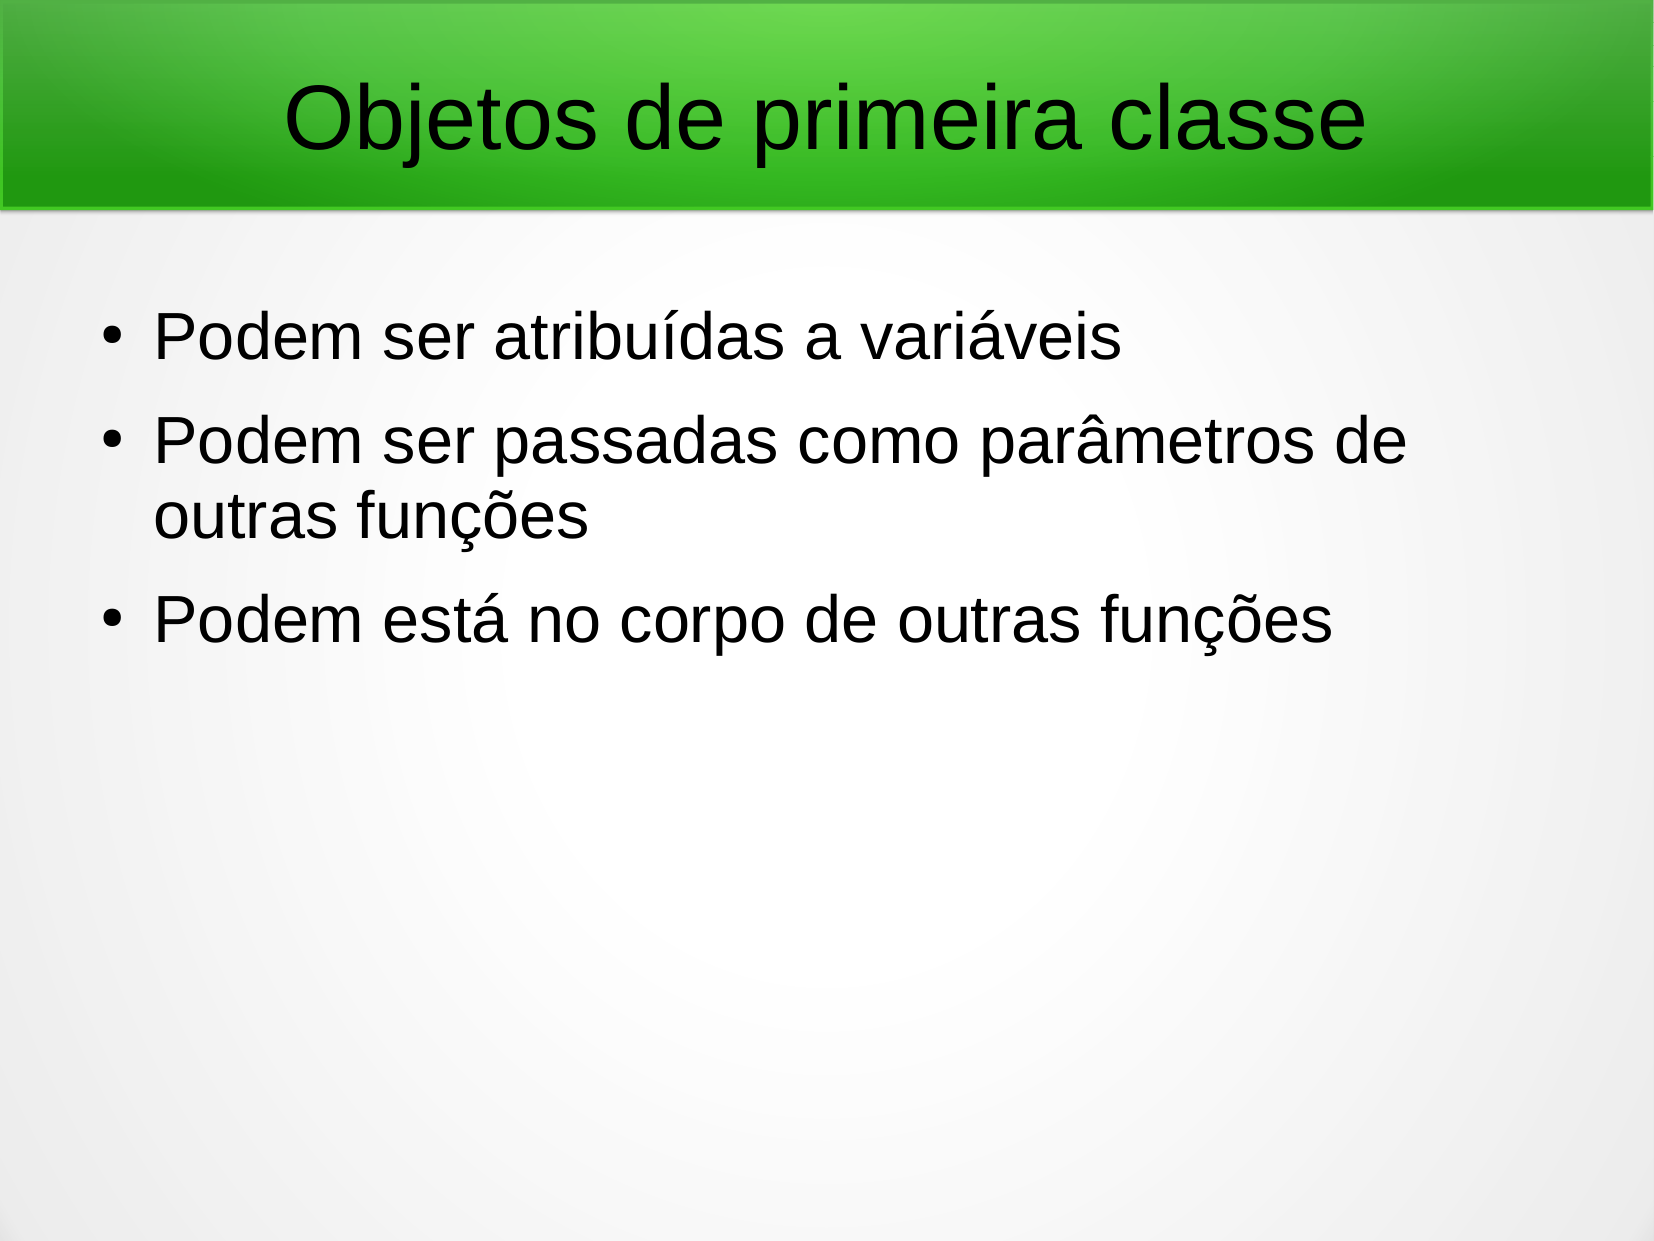

# Objetos de primeira classe
Podem ser atribuídas a variáveis
Podem ser passadas como parâmetros de outras funções
Podem está no corpo de outras funções